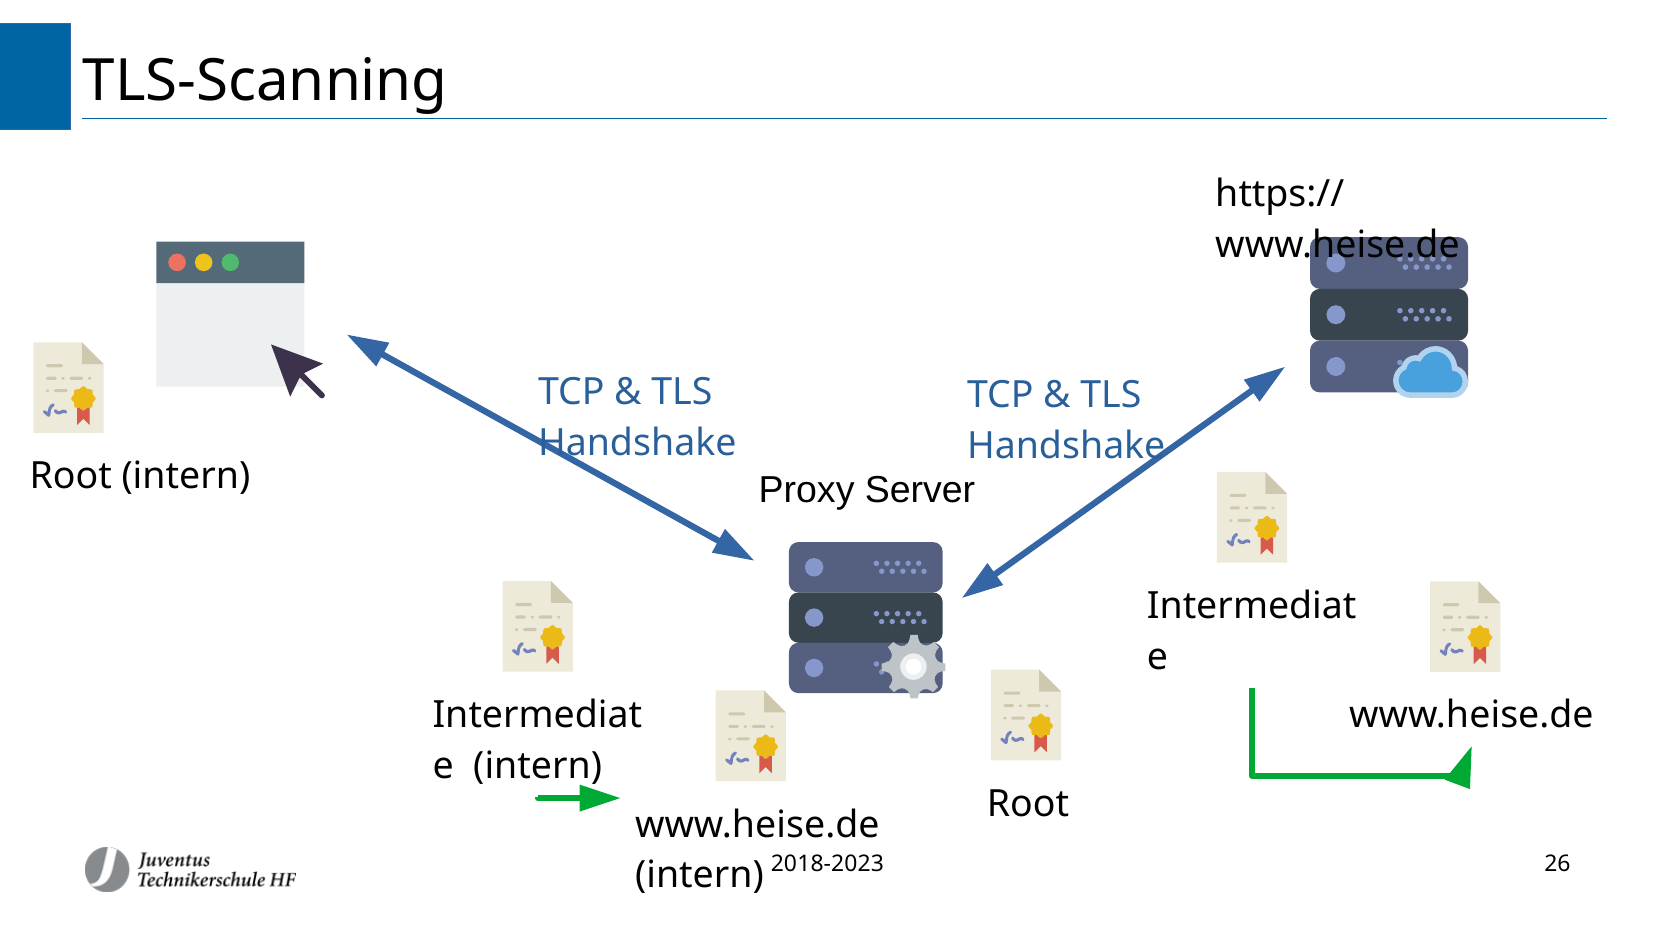

# TLS-Scanning
https://www.heise.de
TCP & TLS
Handshake
Root (intern)
TCP & TLS
Handshake
Proxy Server
Intermediate
www.heise.de
Intermediate (intern)
www.heise.de
(intern)
Root
2018-2023
26